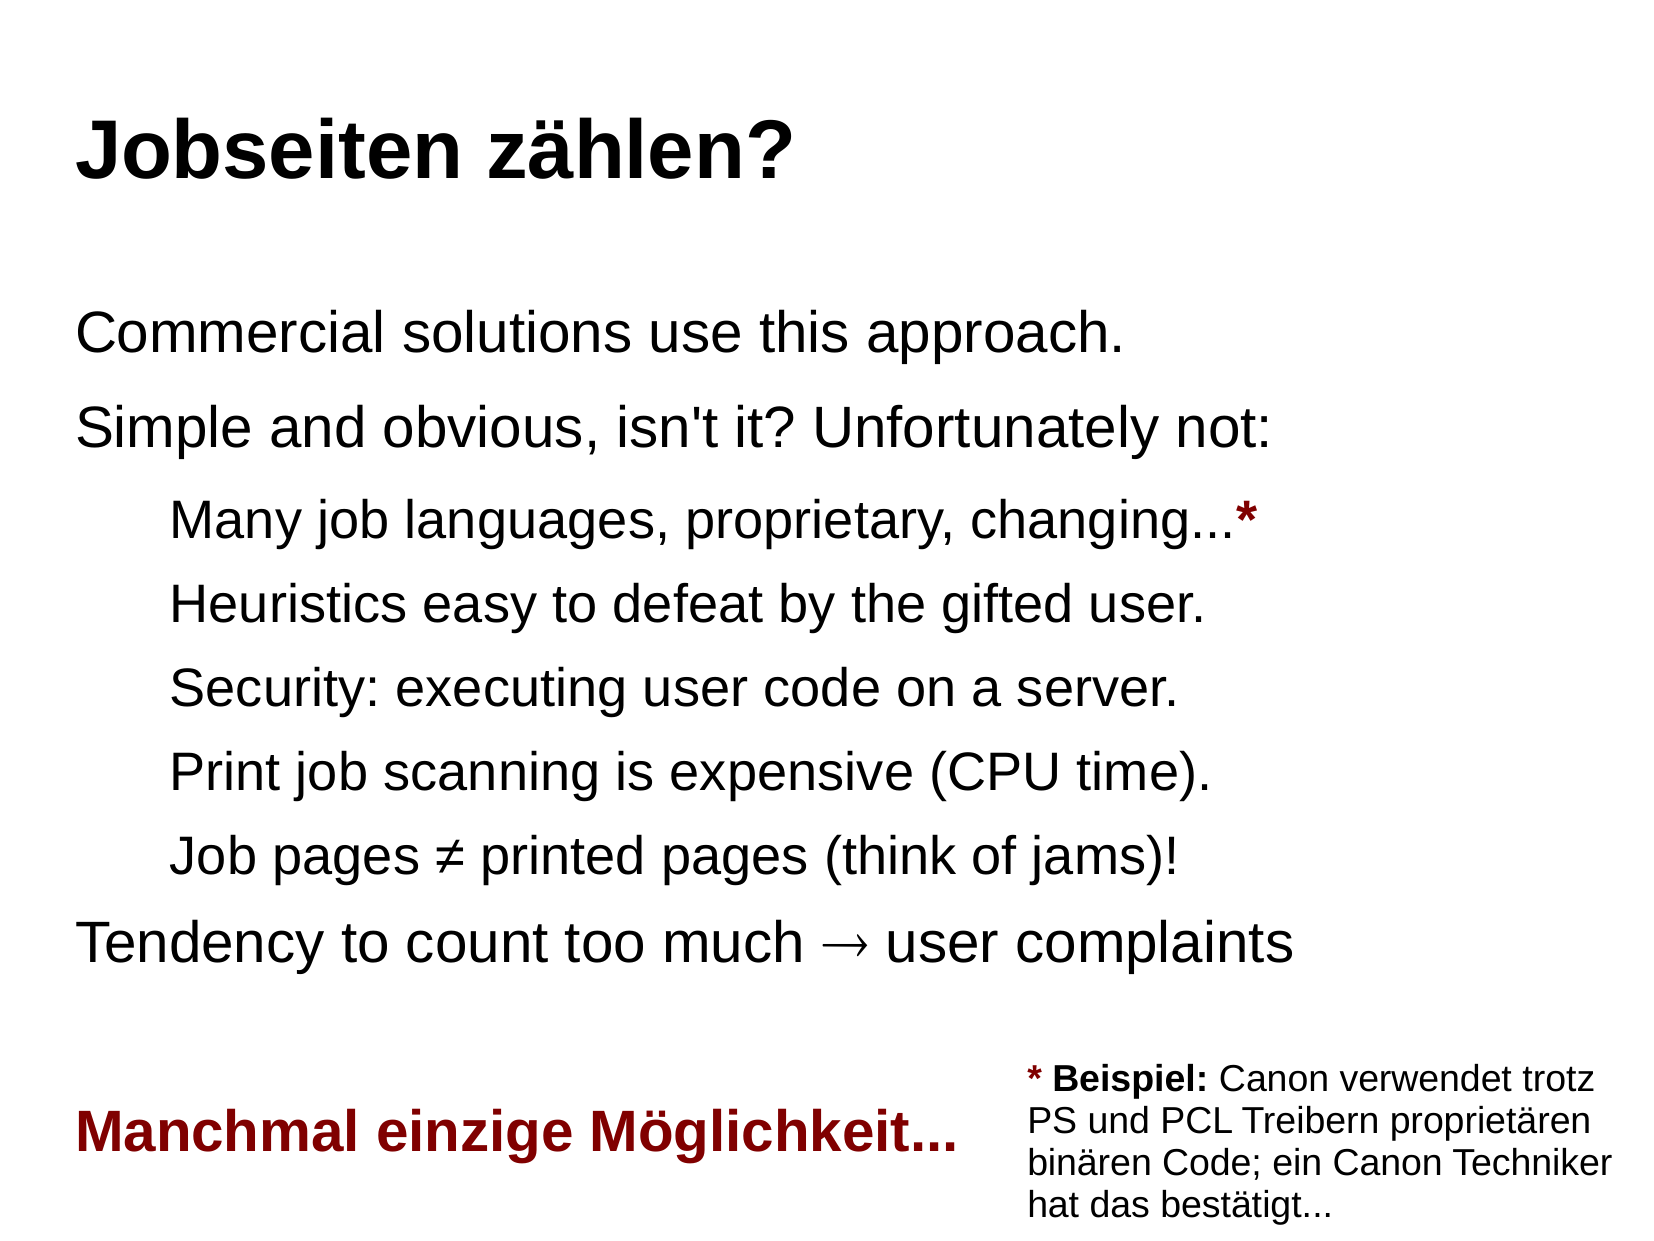

# Jobseiten zählen?
Commercial solutions use this approach.
Simple and obvious, isn't it? Unfortunately not:
Many job languages, proprietary, changing...*
Heuristics easy to defeat by the gifted user.
Security: executing user code on a server.
Print job scanning is expensive (CPU time).
Job pages ≠ printed pages (think of jams)!
Tendency to count too much  user complaints
Manchmal einzige Möglichkeit...
* Beispiel: Canon verwendet trotz PS und PCL Treibern proprietären binären Code; ein Canon Techniker hat das bestätigt...